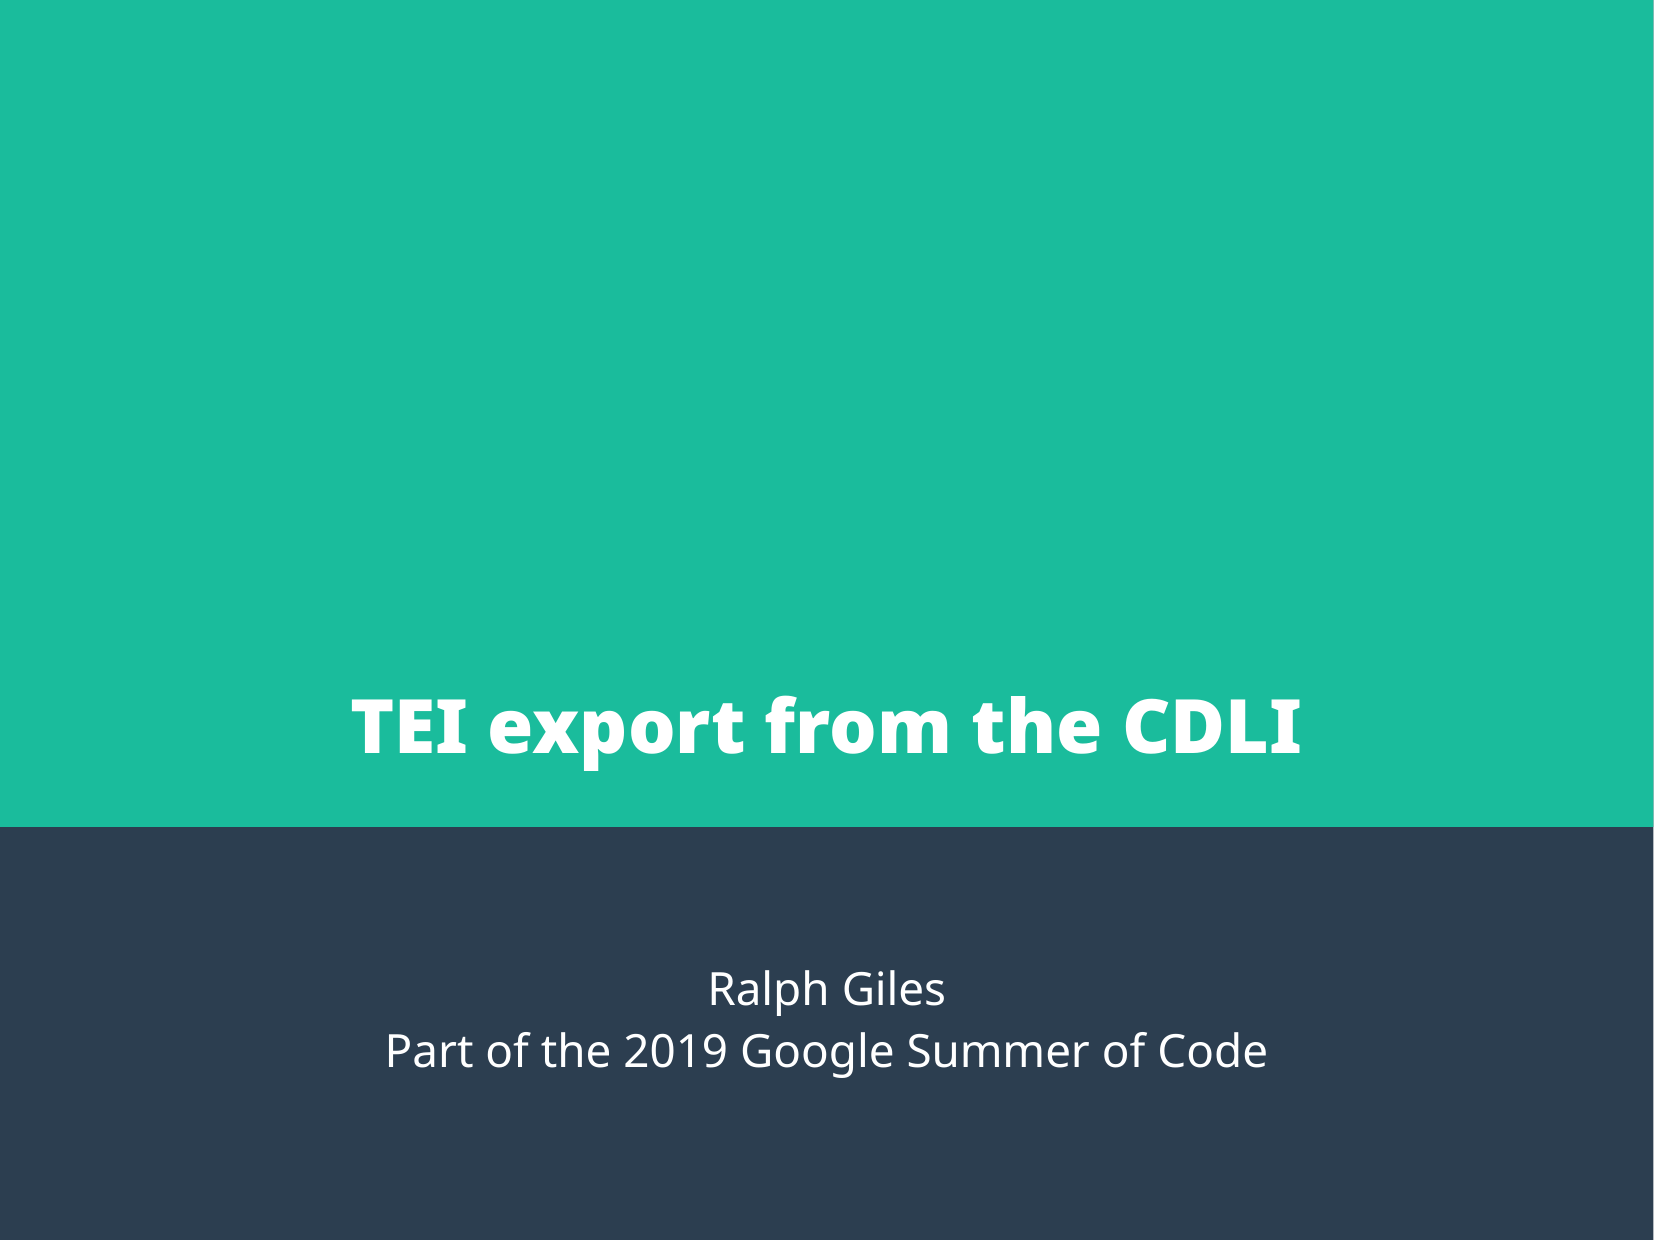

# TEI export from the CDLI
Ralph Giles
Part of the 2019 Google Summer of Code